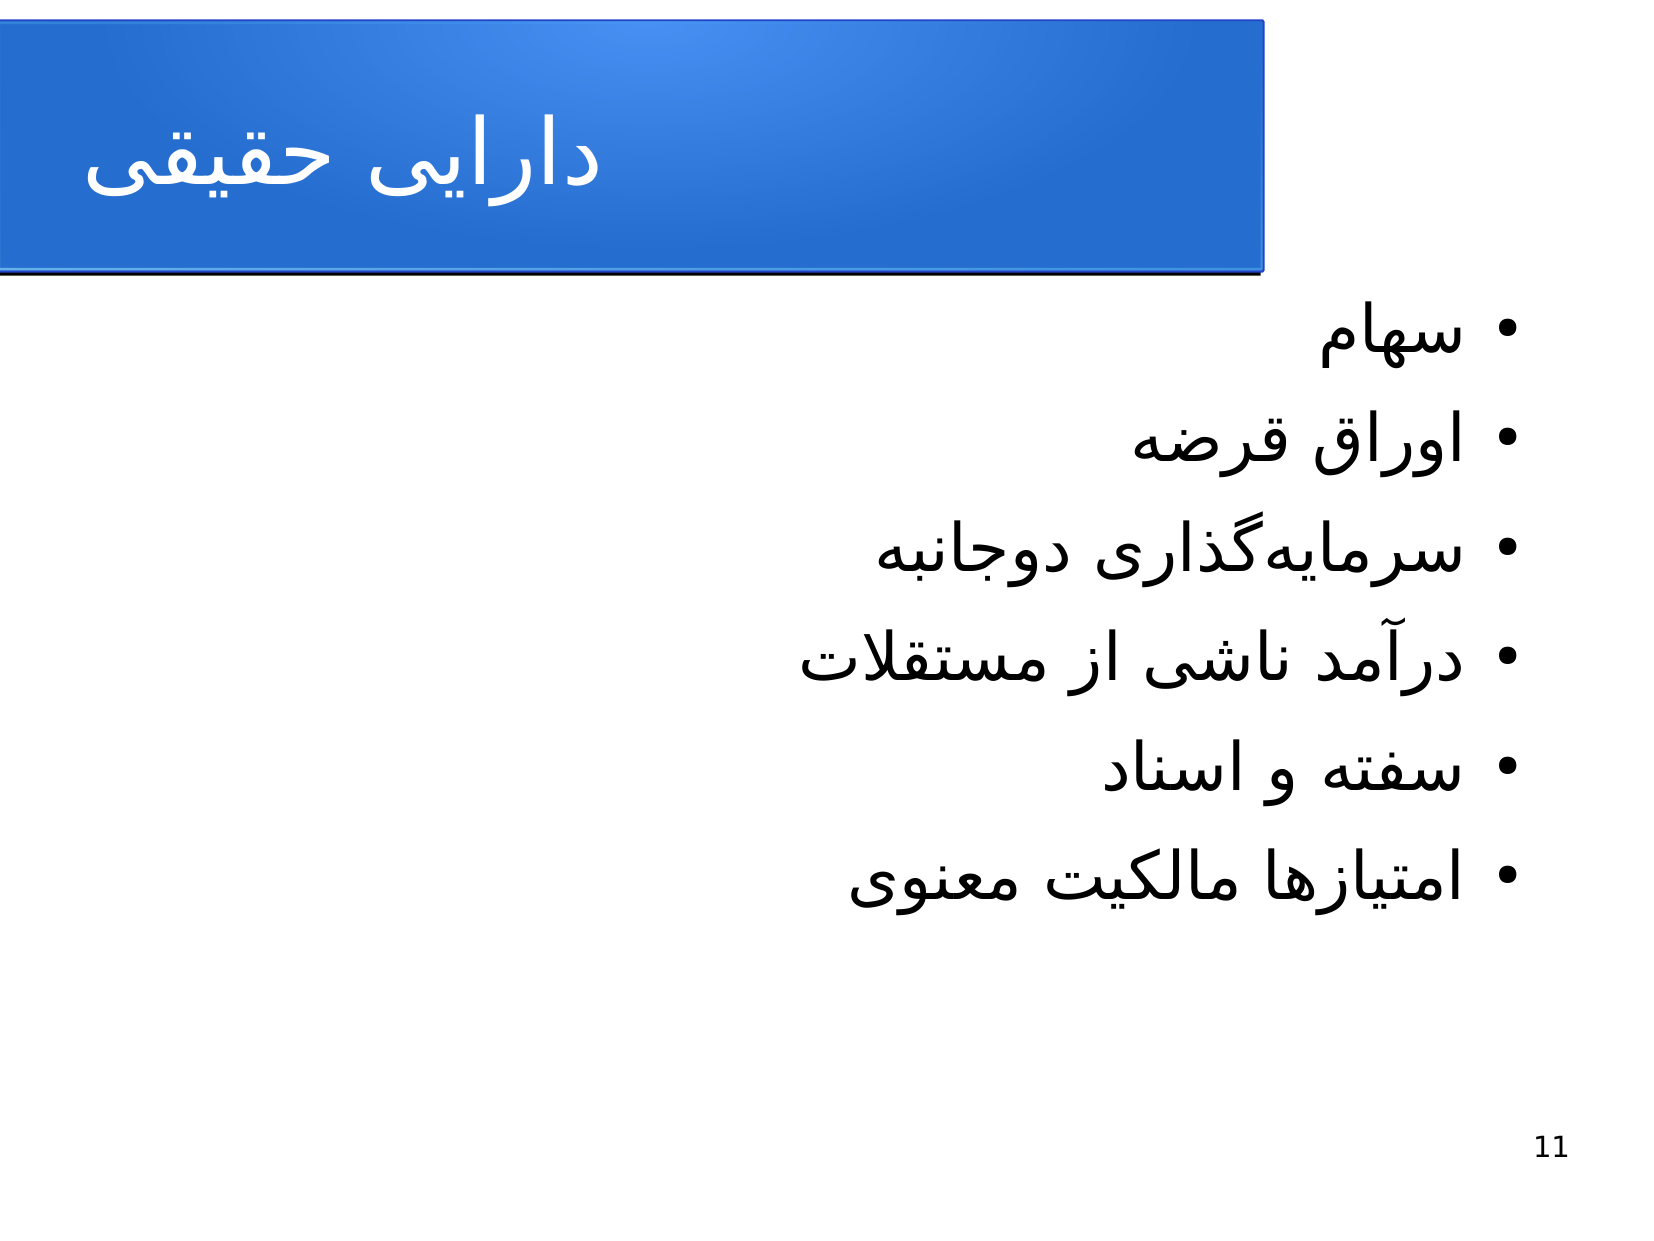

# دارایی حقیقی
سهام
اوراق قرضه
سرمایه‌گذاری دو‌جانبه
درآمد ناشی از مستقلات
سفته و اسناد
امتیازها مالکیت معنوی
11